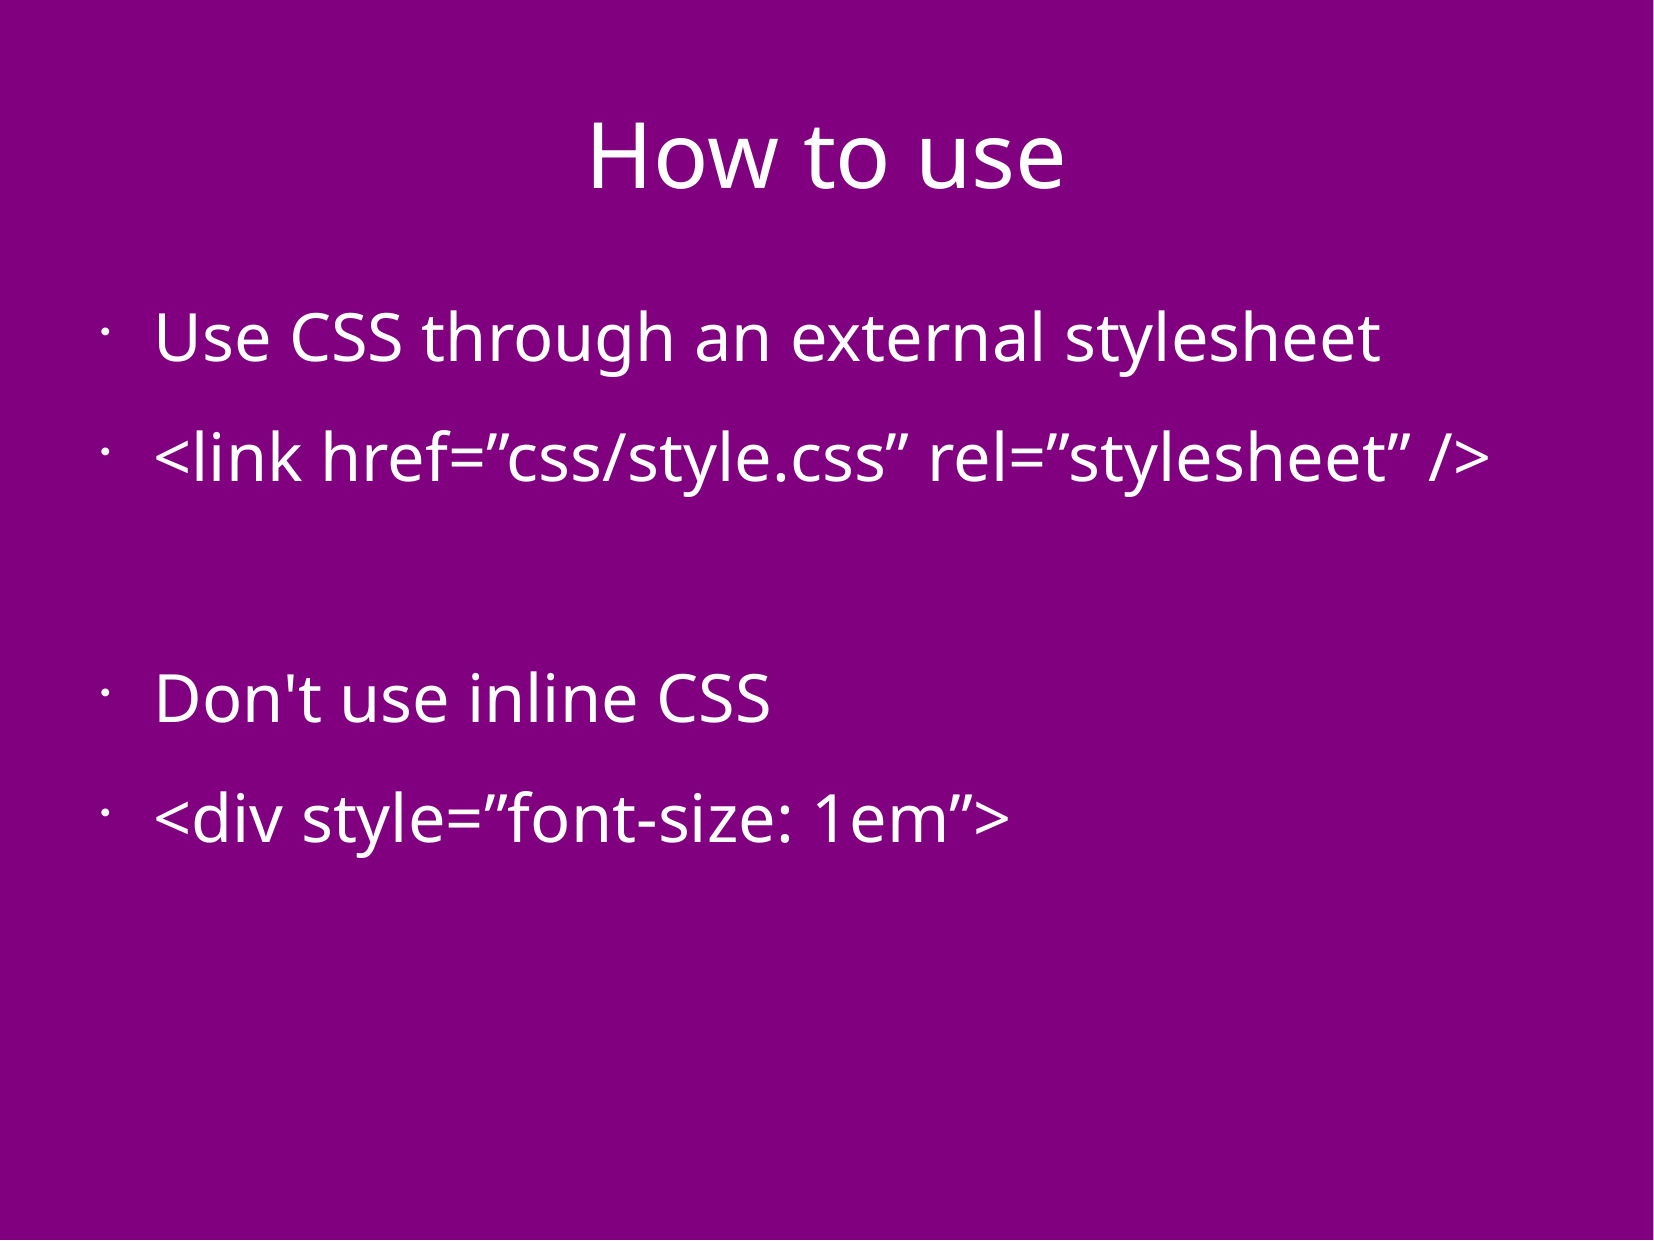

# How to use
Use CSS through an external stylesheet
<link href=”css/style.css” rel=”stylesheet” />
Don't use inline CSS
<div style=”font-size: 1em”>